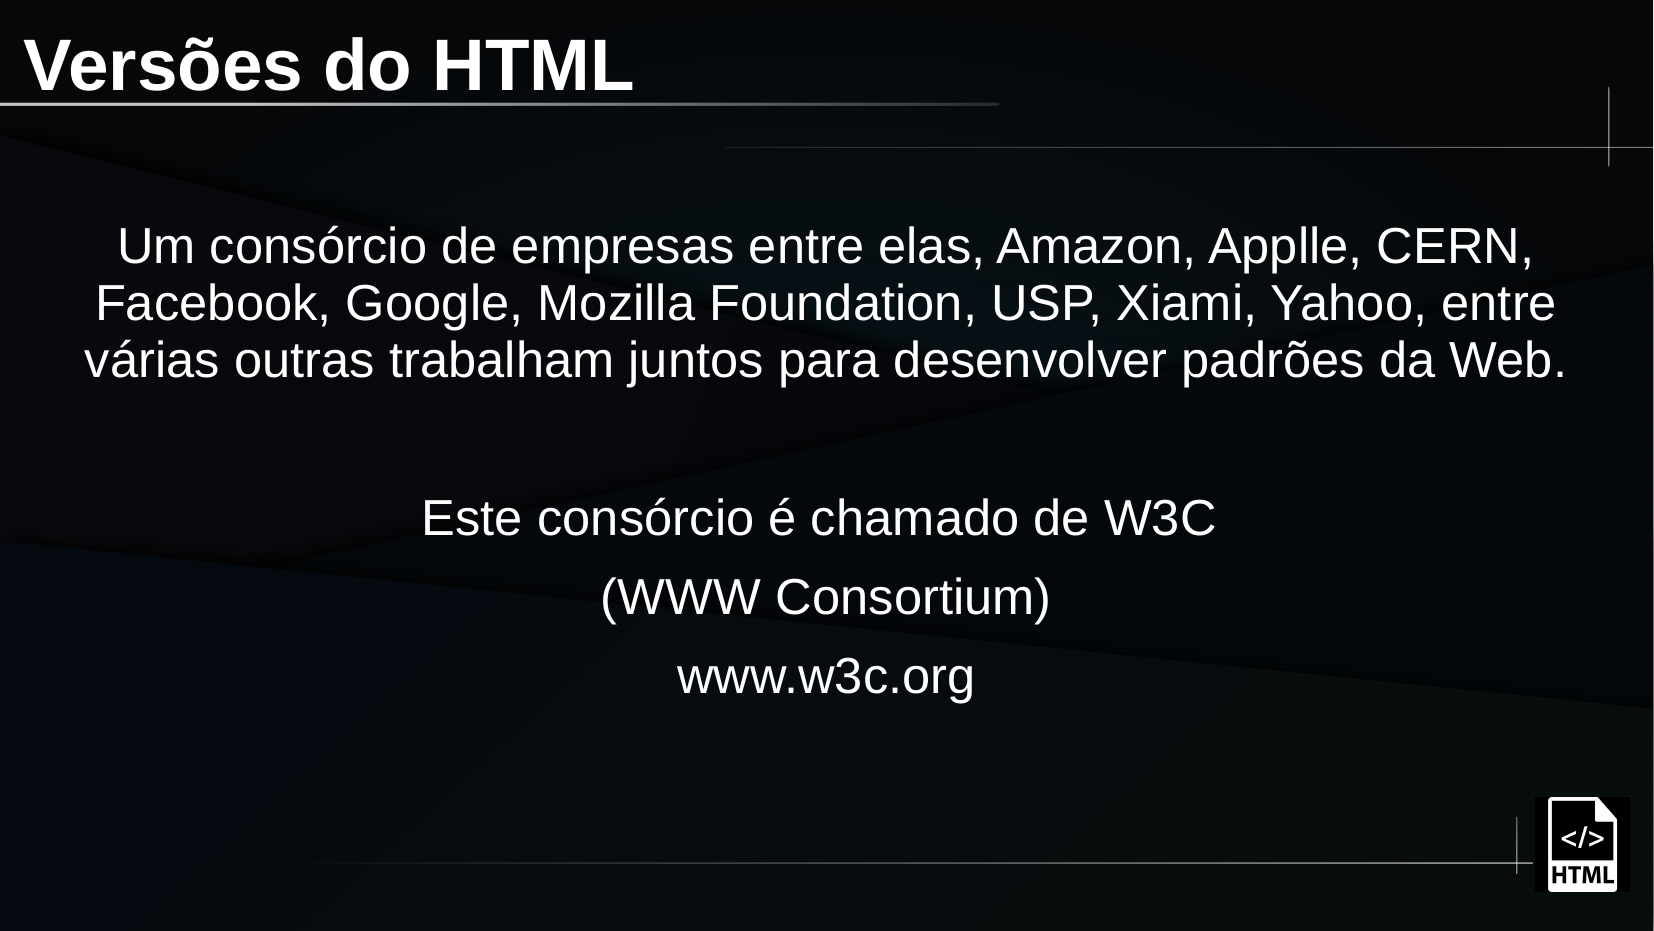

# Versões do HTML
Um consórcio de empresas entre elas, Amazon, Applle, CERN, Facebook, Google, Mozilla Foundation, USP, Xiami, Yahoo, entre várias outras trabalham juntos para desenvolver padrões da Web.
Este consórcio é chamado de W3C
(WWW Consortium)
www.w3c.org